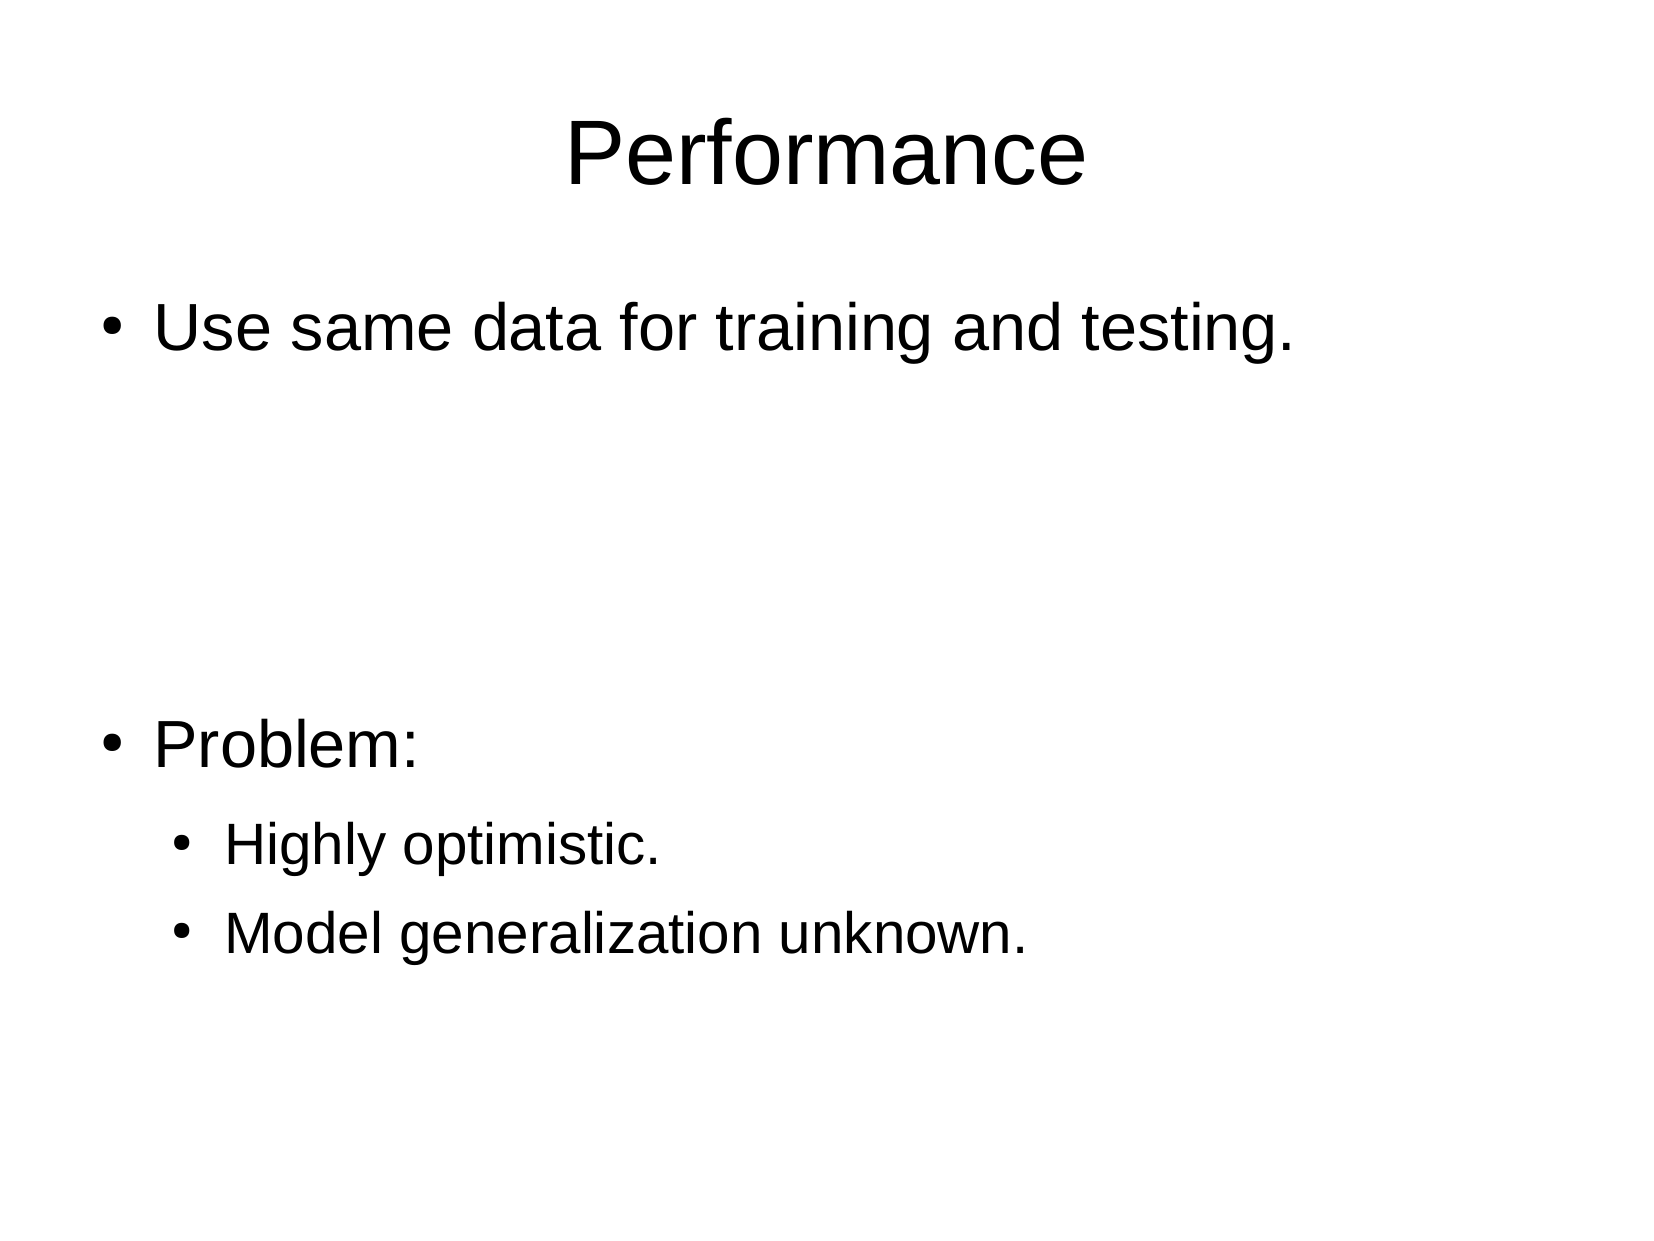

# Performance
Use same data for training and testing.
Problem:
Highly optimistic.
Model generalization unknown.